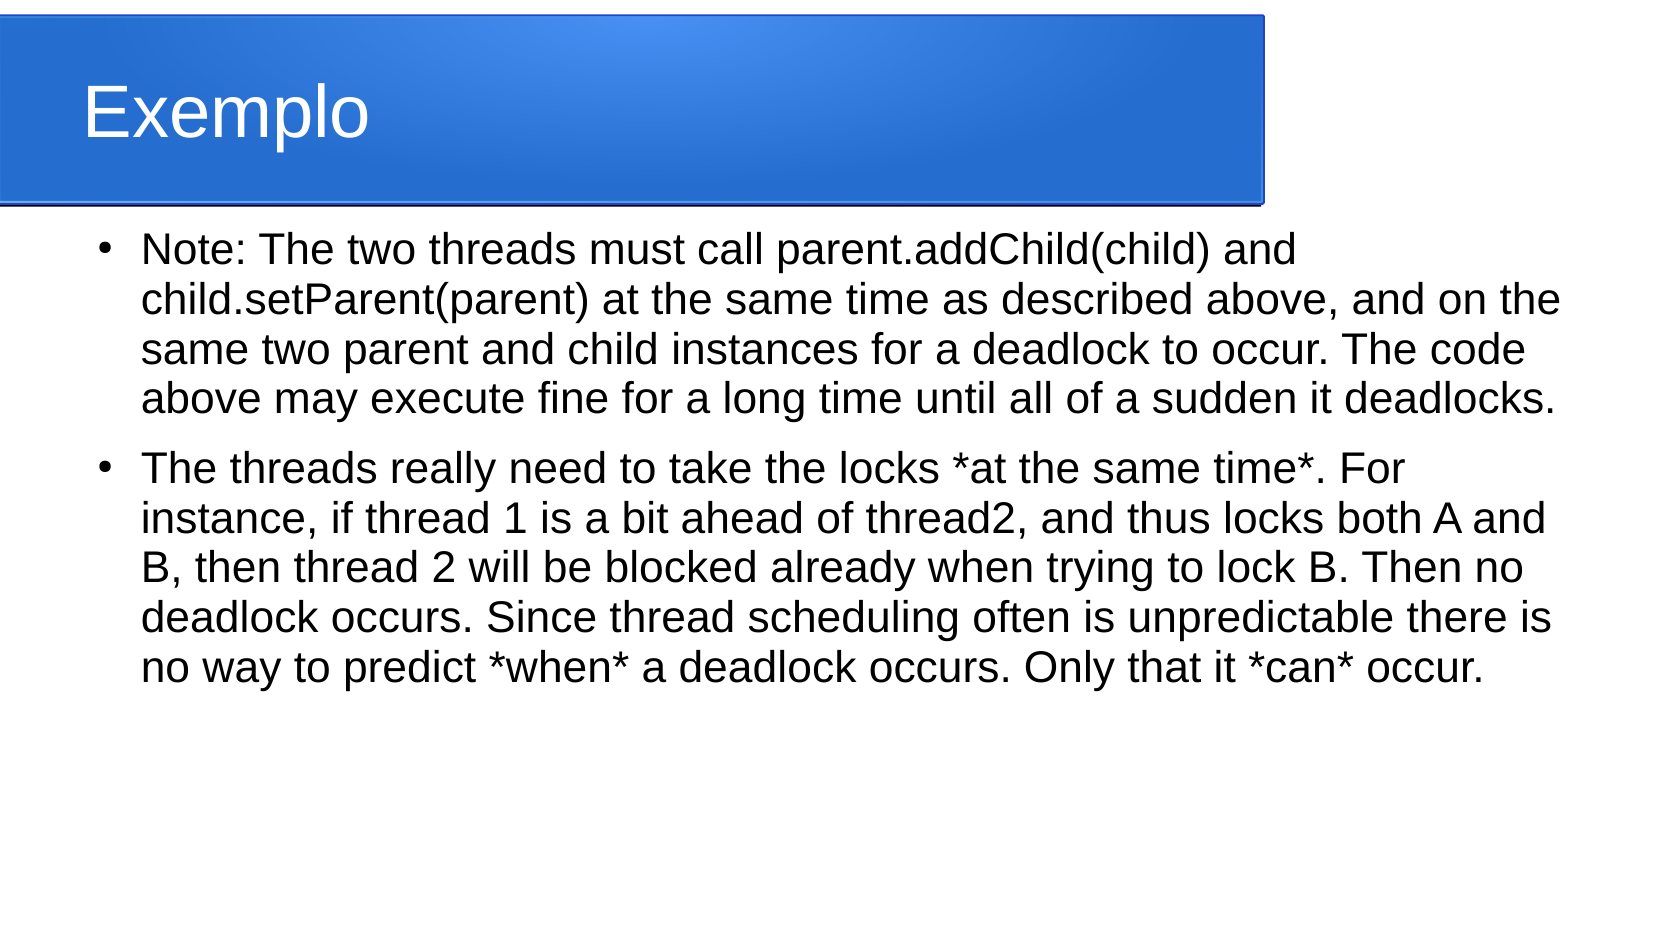

# Exemplo
Note: The two threads must call parent.addChild(child) and child.setParent(parent) at the same time as described above, and on the same two parent and child instances for a deadlock to occur. The code above may execute fine for a long time until all of a sudden it deadlocks.
The threads really need to take the locks *at the same time*. For instance, if thread 1 is a bit ahead of thread2, and thus locks both A and B, then thread 2 will be blocked already when trying to lock B. Then no deadlock occurs. Since thread scheduling often is unpredictable there is no way to predict *when* a deadlock occurs. Only that it *can* occur.